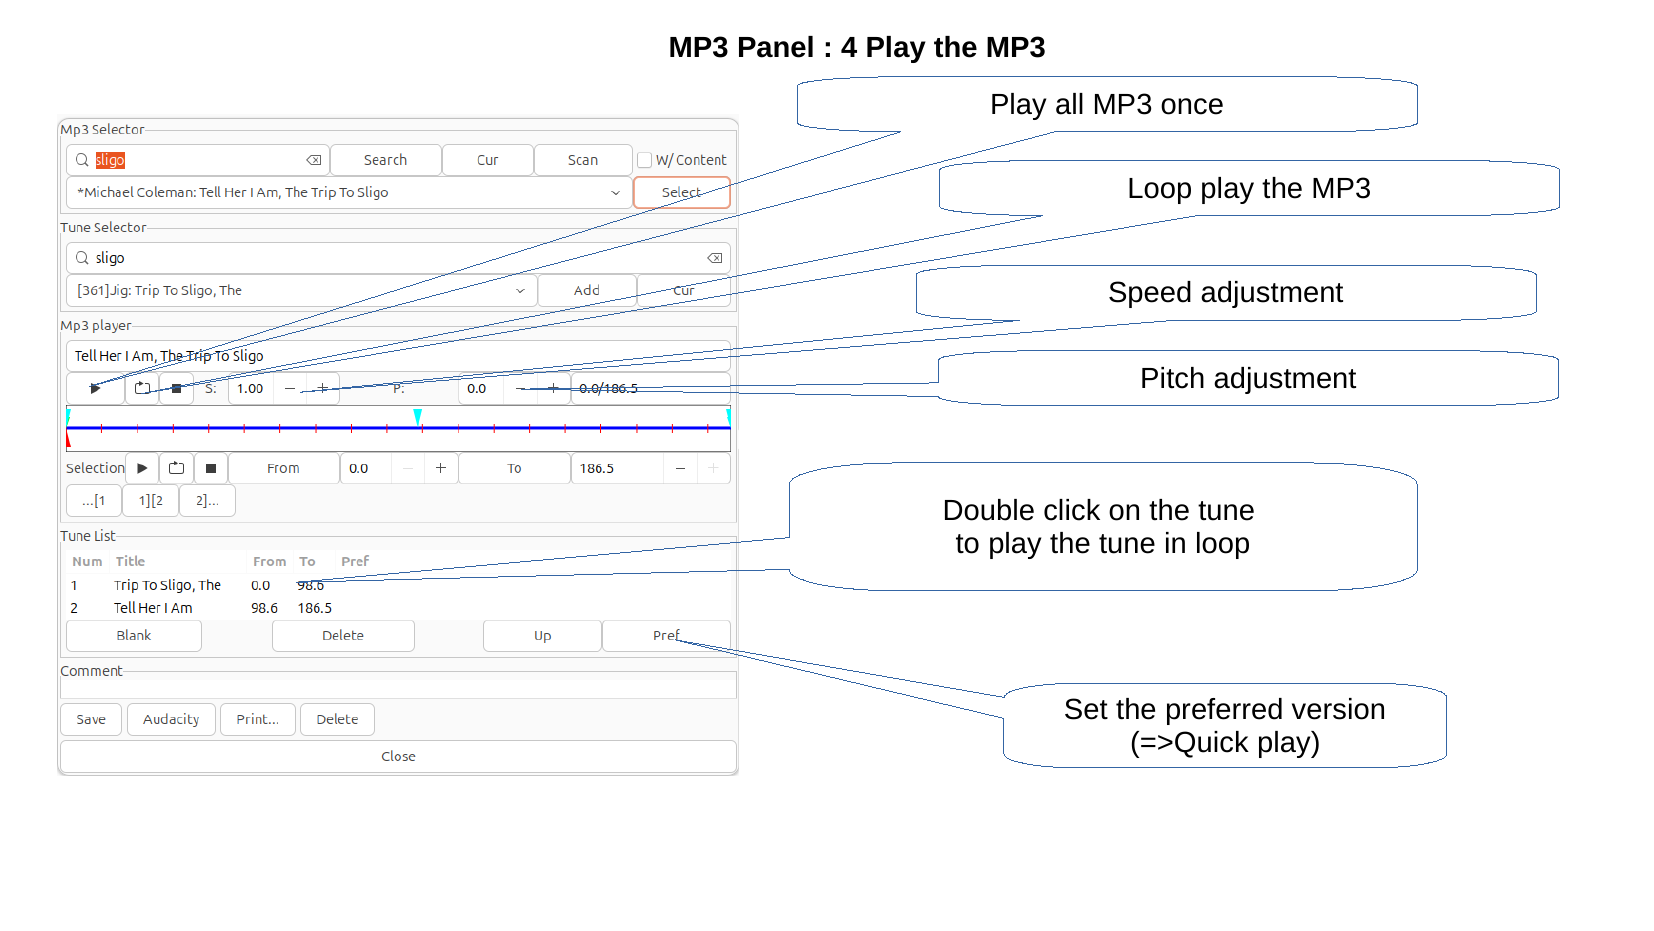

MP3 Panel : 4 Play the MP3
Play all MP3 once
Loop play the MP3
Speed adjustment
Pitch adjustment
Double click on the tune
to play the tune in loop
Set the preferred version (=>Quick play)